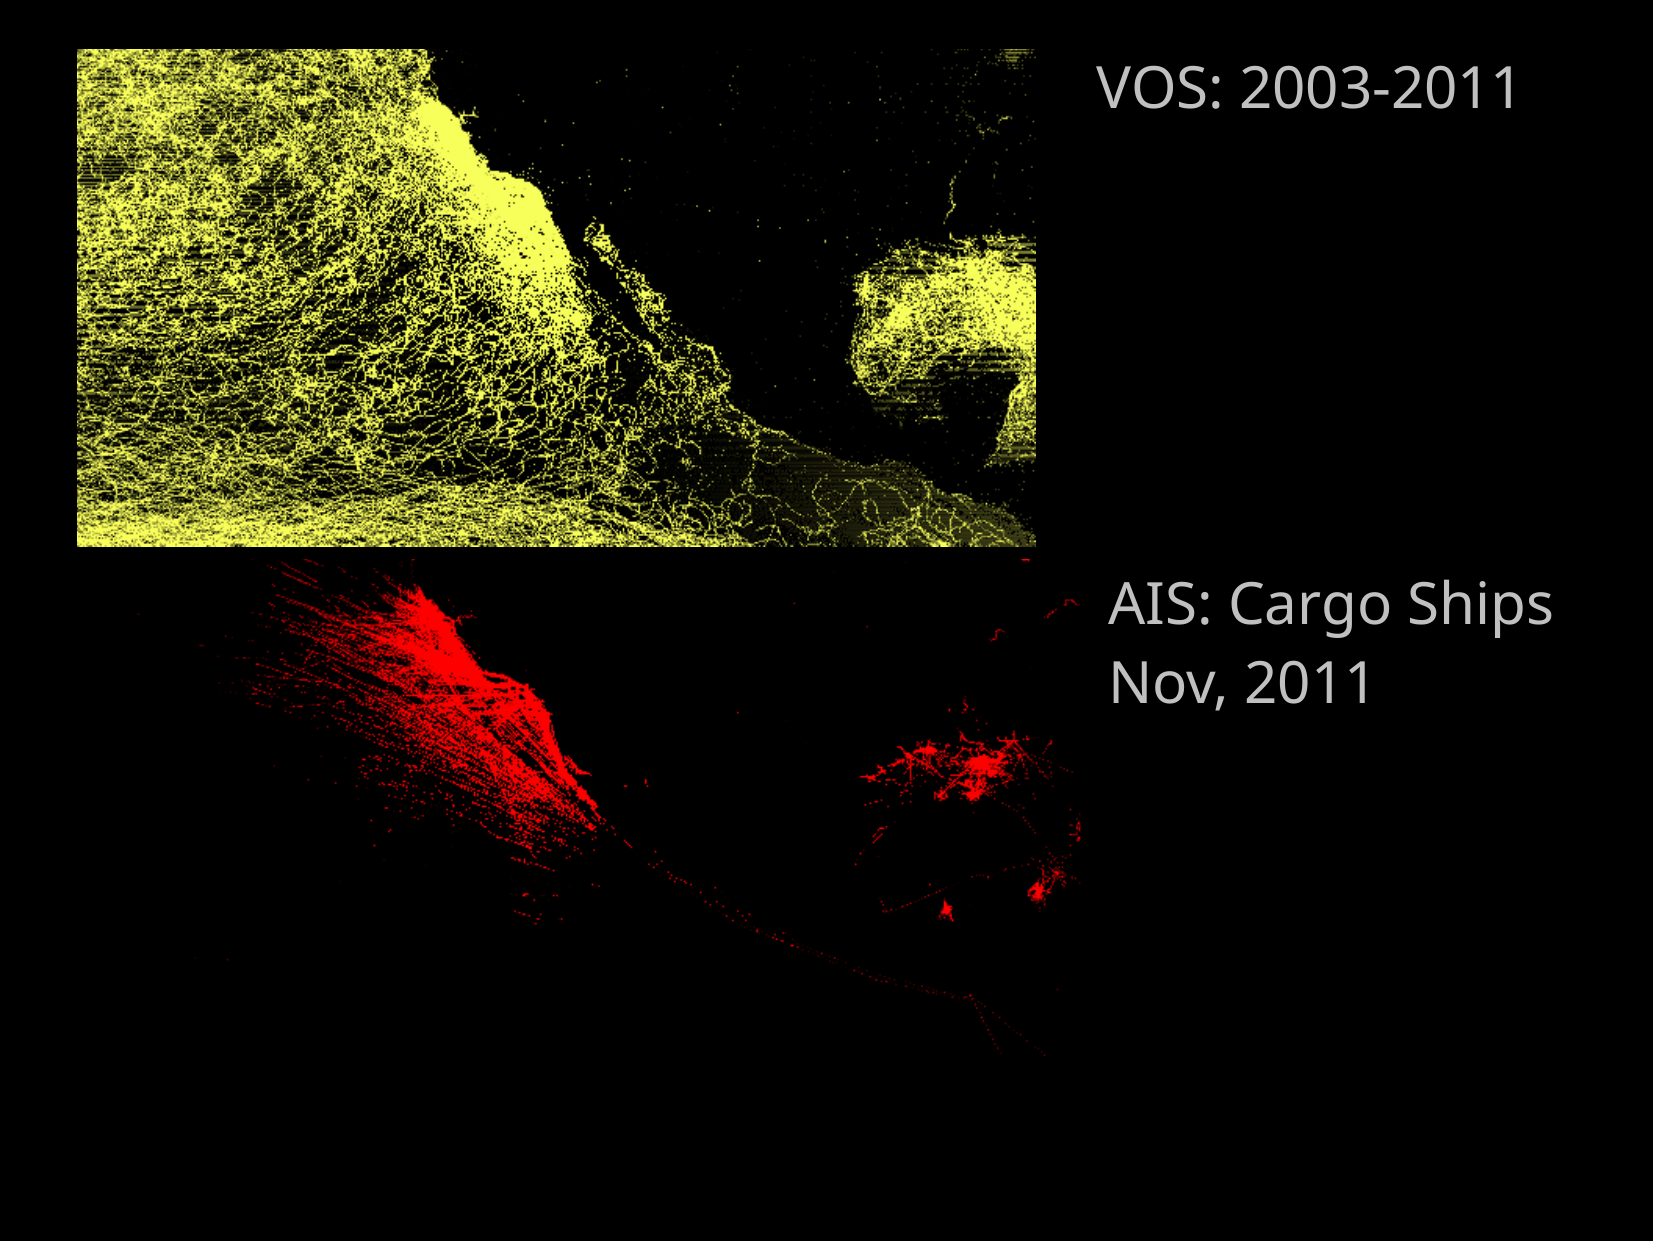

VOS: 2003-2011
AIS: Cargo Ships
Nov, 2011